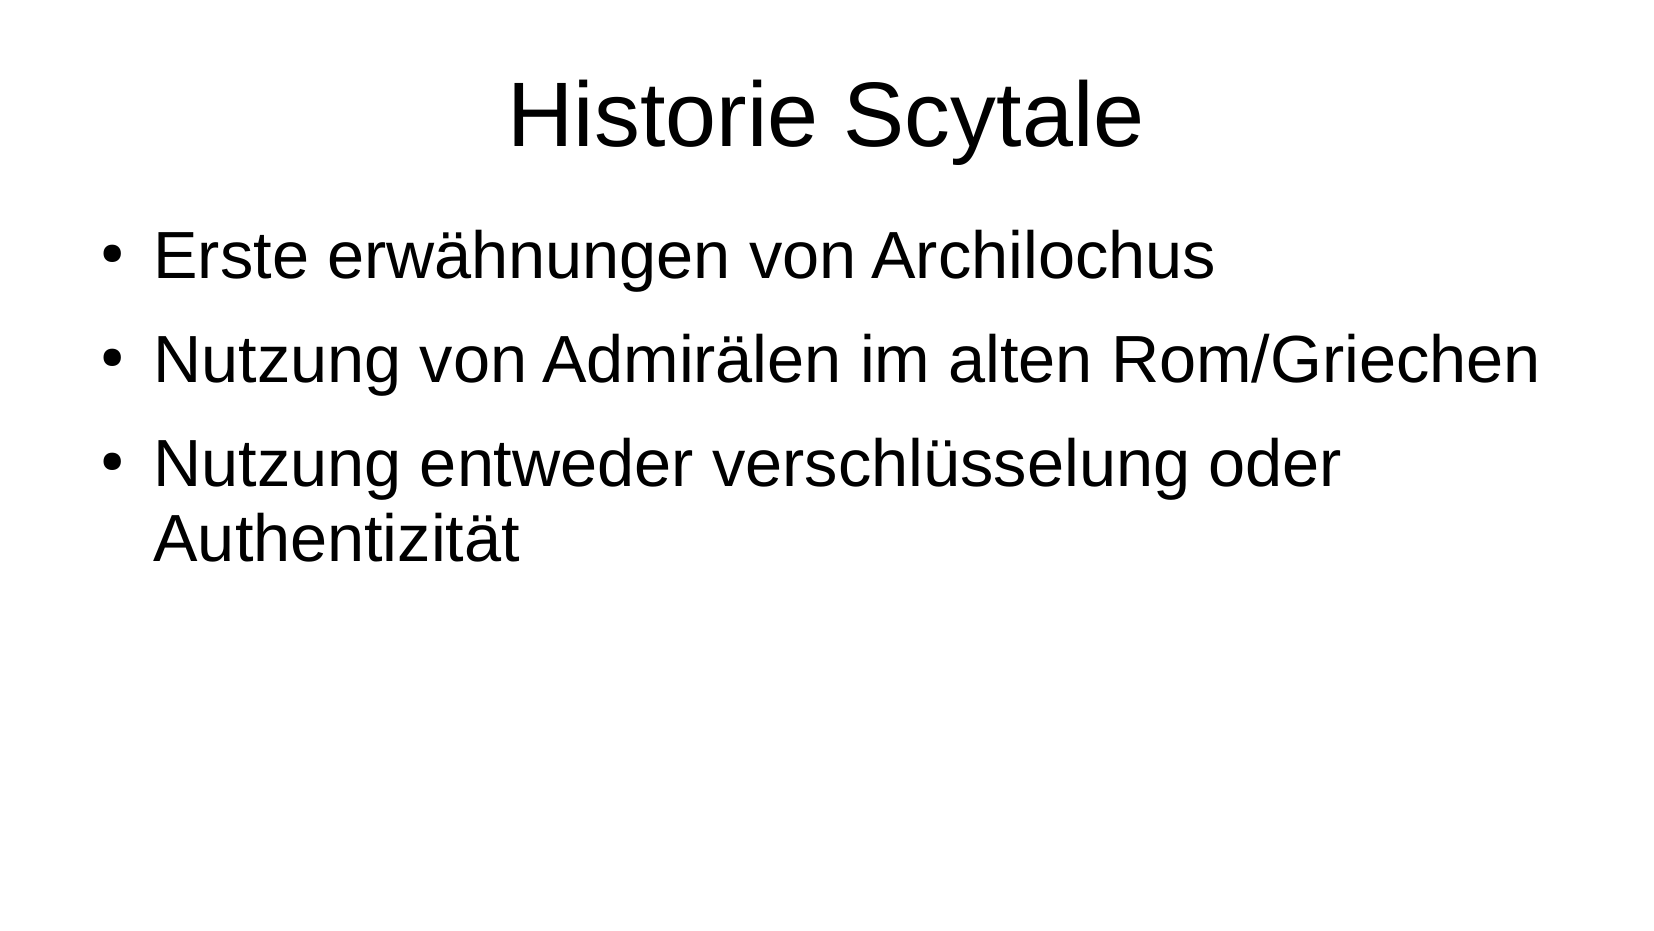

# Historie Scytale
Erste erwähnungen von Archilochus
Nutzung von Admirälen im alten Rom/Griechen
Nutzung entweder verschlüsselung oder Authentizität